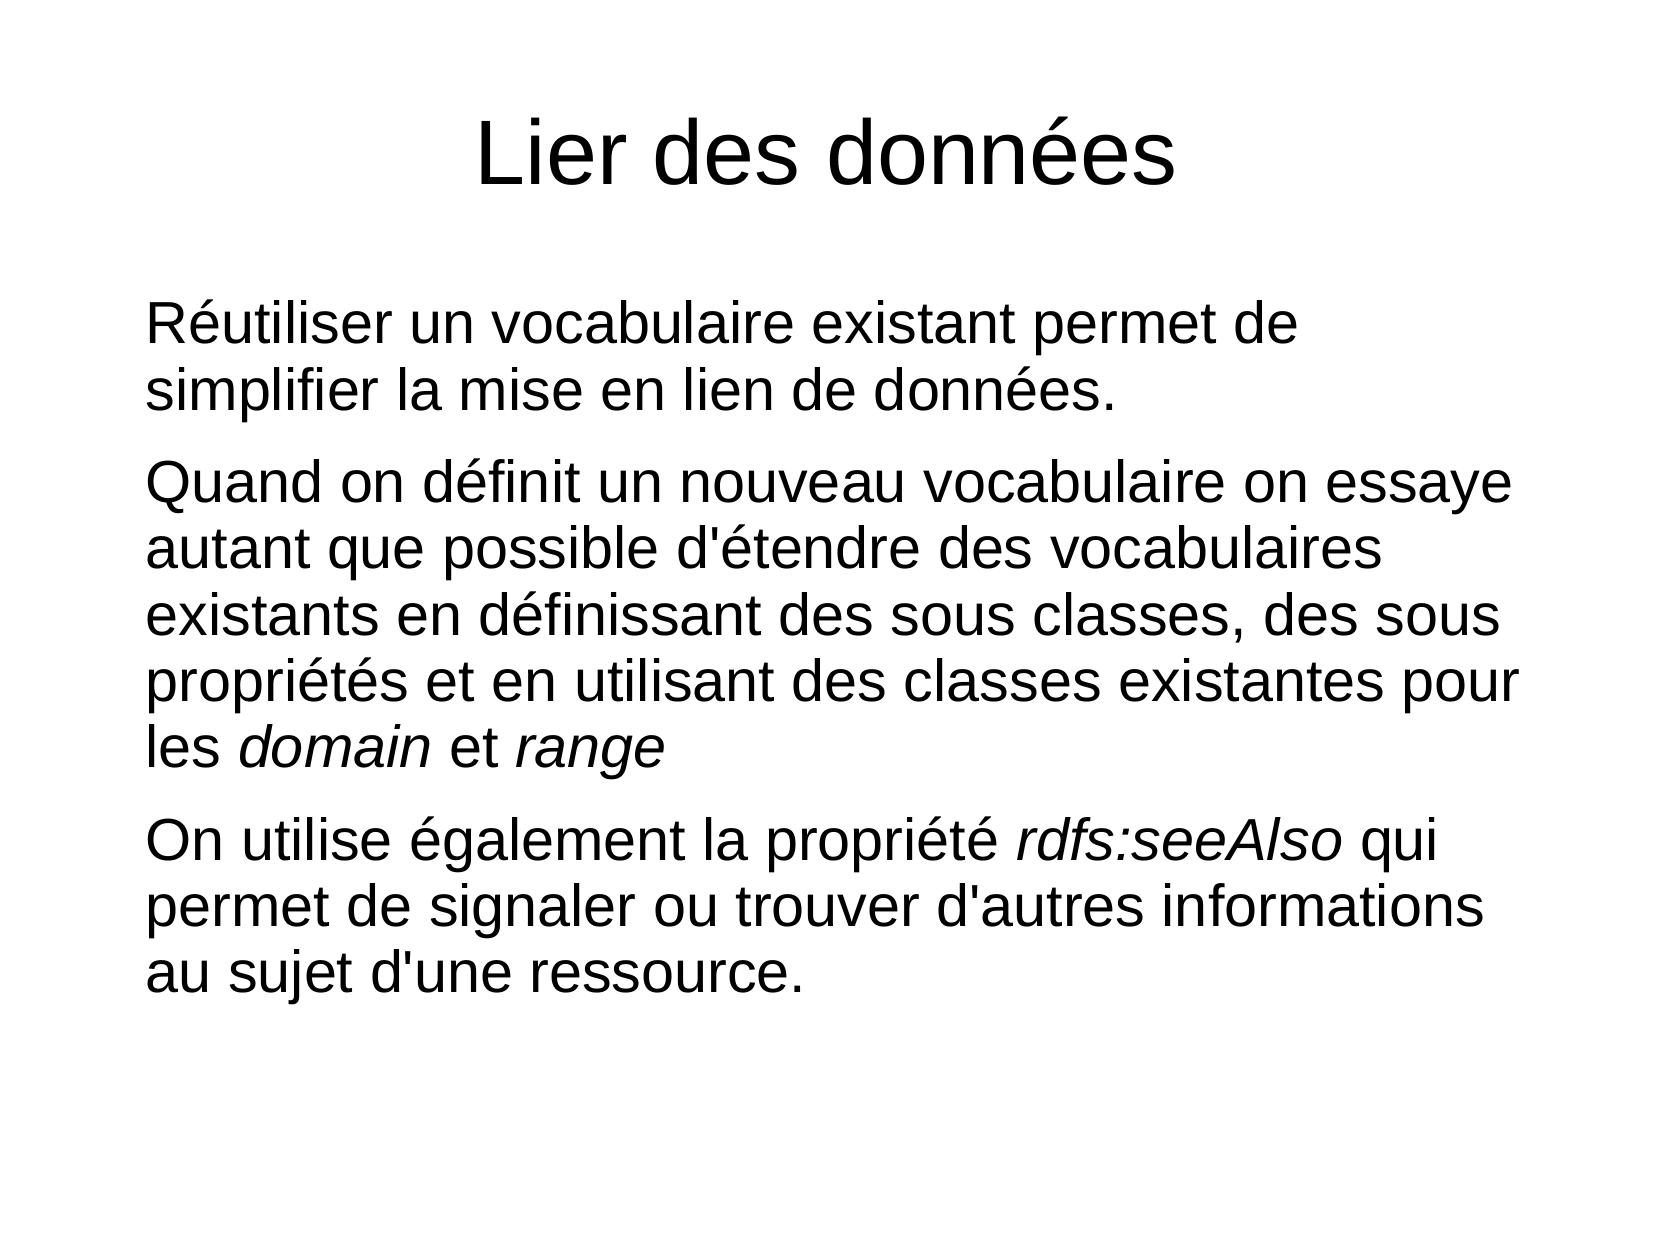

# Lier des données
Réutiliser un vocabulaire existant permet de simplifier la mise en lien de données.
Quand on définit un nouveau vocabulaire on essaye autant que possible d'étendre des vocabulaires existants en définissant des sous classes, des sous propriétés et en utilisant des classes existantes pour les domain et range
On utilise également la propriété rdfs:seeAlso qui permet de signaler ou trouver d'autres informations au sujet d'une ressource.